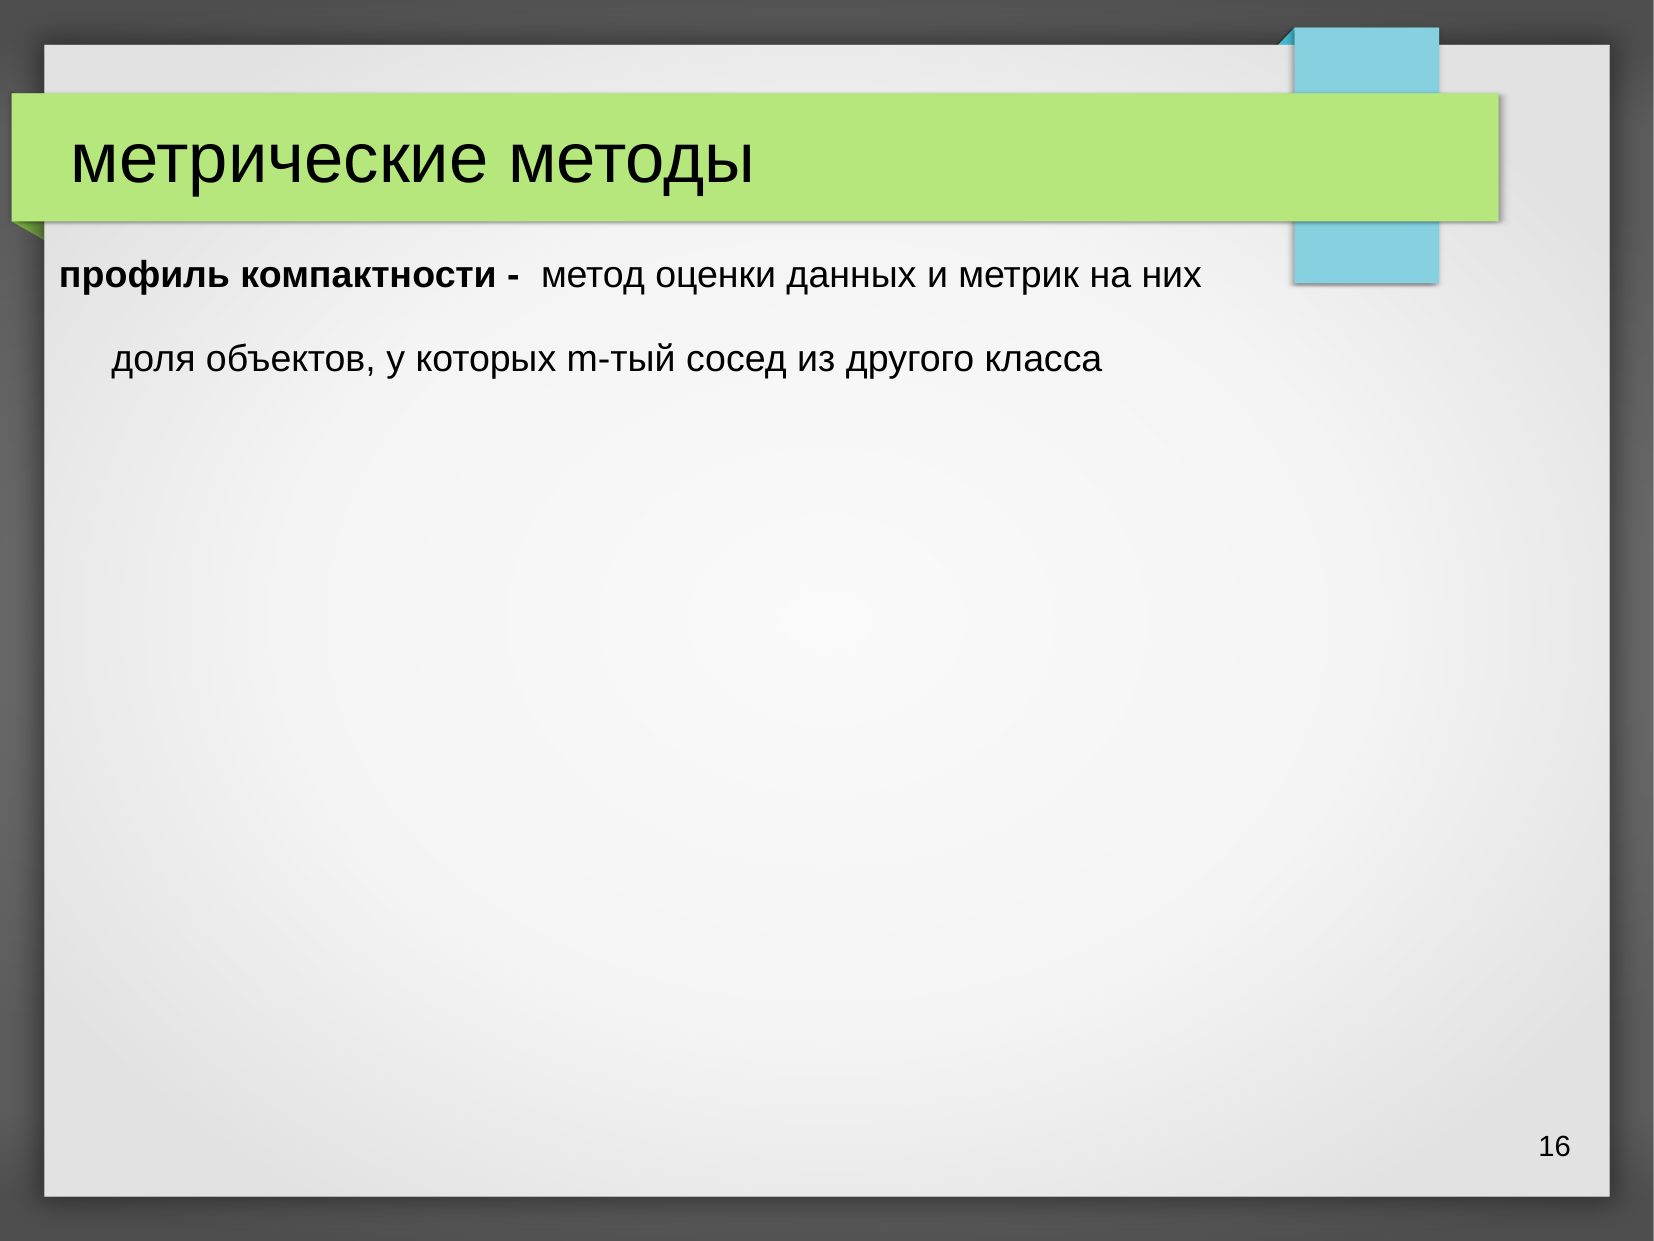

# метрические методы
профиль компактности - метод оценки данных и метрик на них
 доля объектов, у которых m-тый сосед из другого класса
16